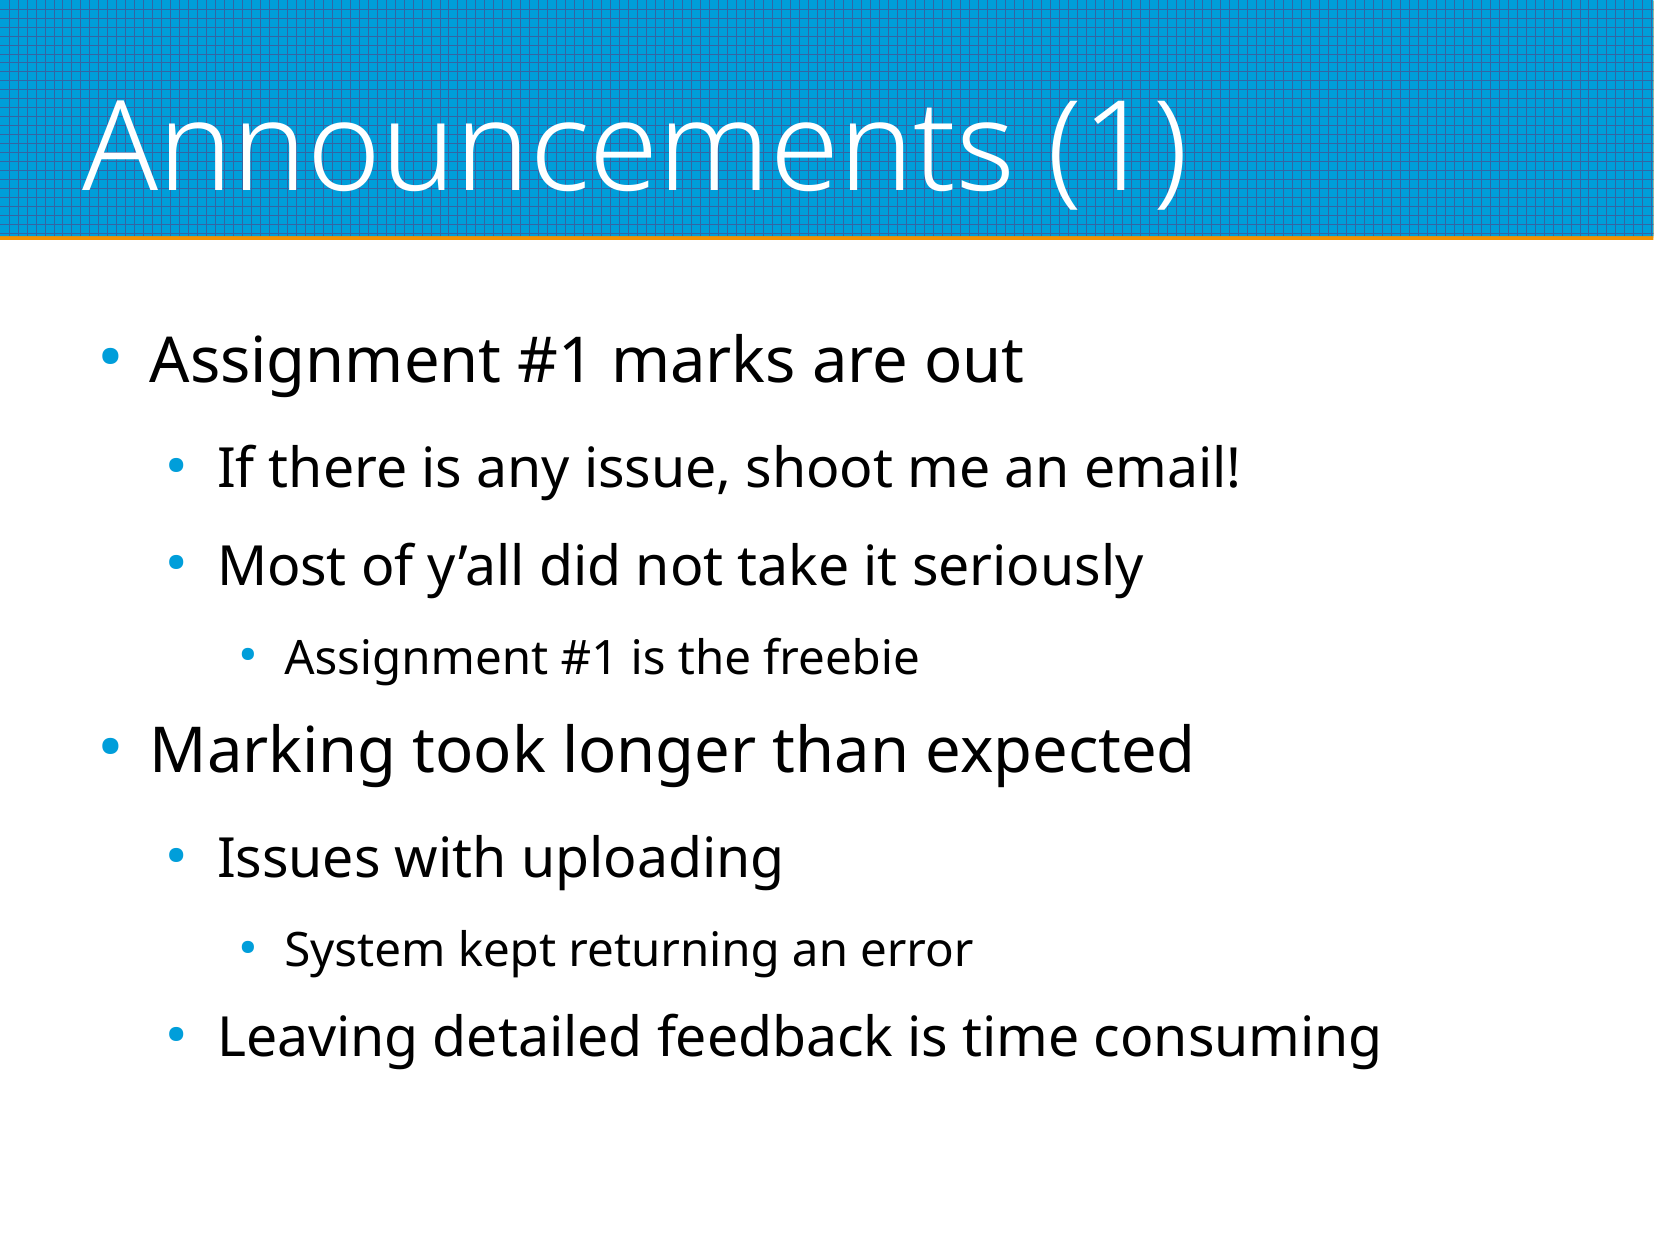

# Announcements (1)
Assignment #1 marks are out
If there is any issue, shoot me an email!
Most of y’all did not take it seriously
Assignment #1 is the freebie
Marking took longer than expected
Issues with uploading
System kept returning an error
Leaving detailed feedback is time consuming